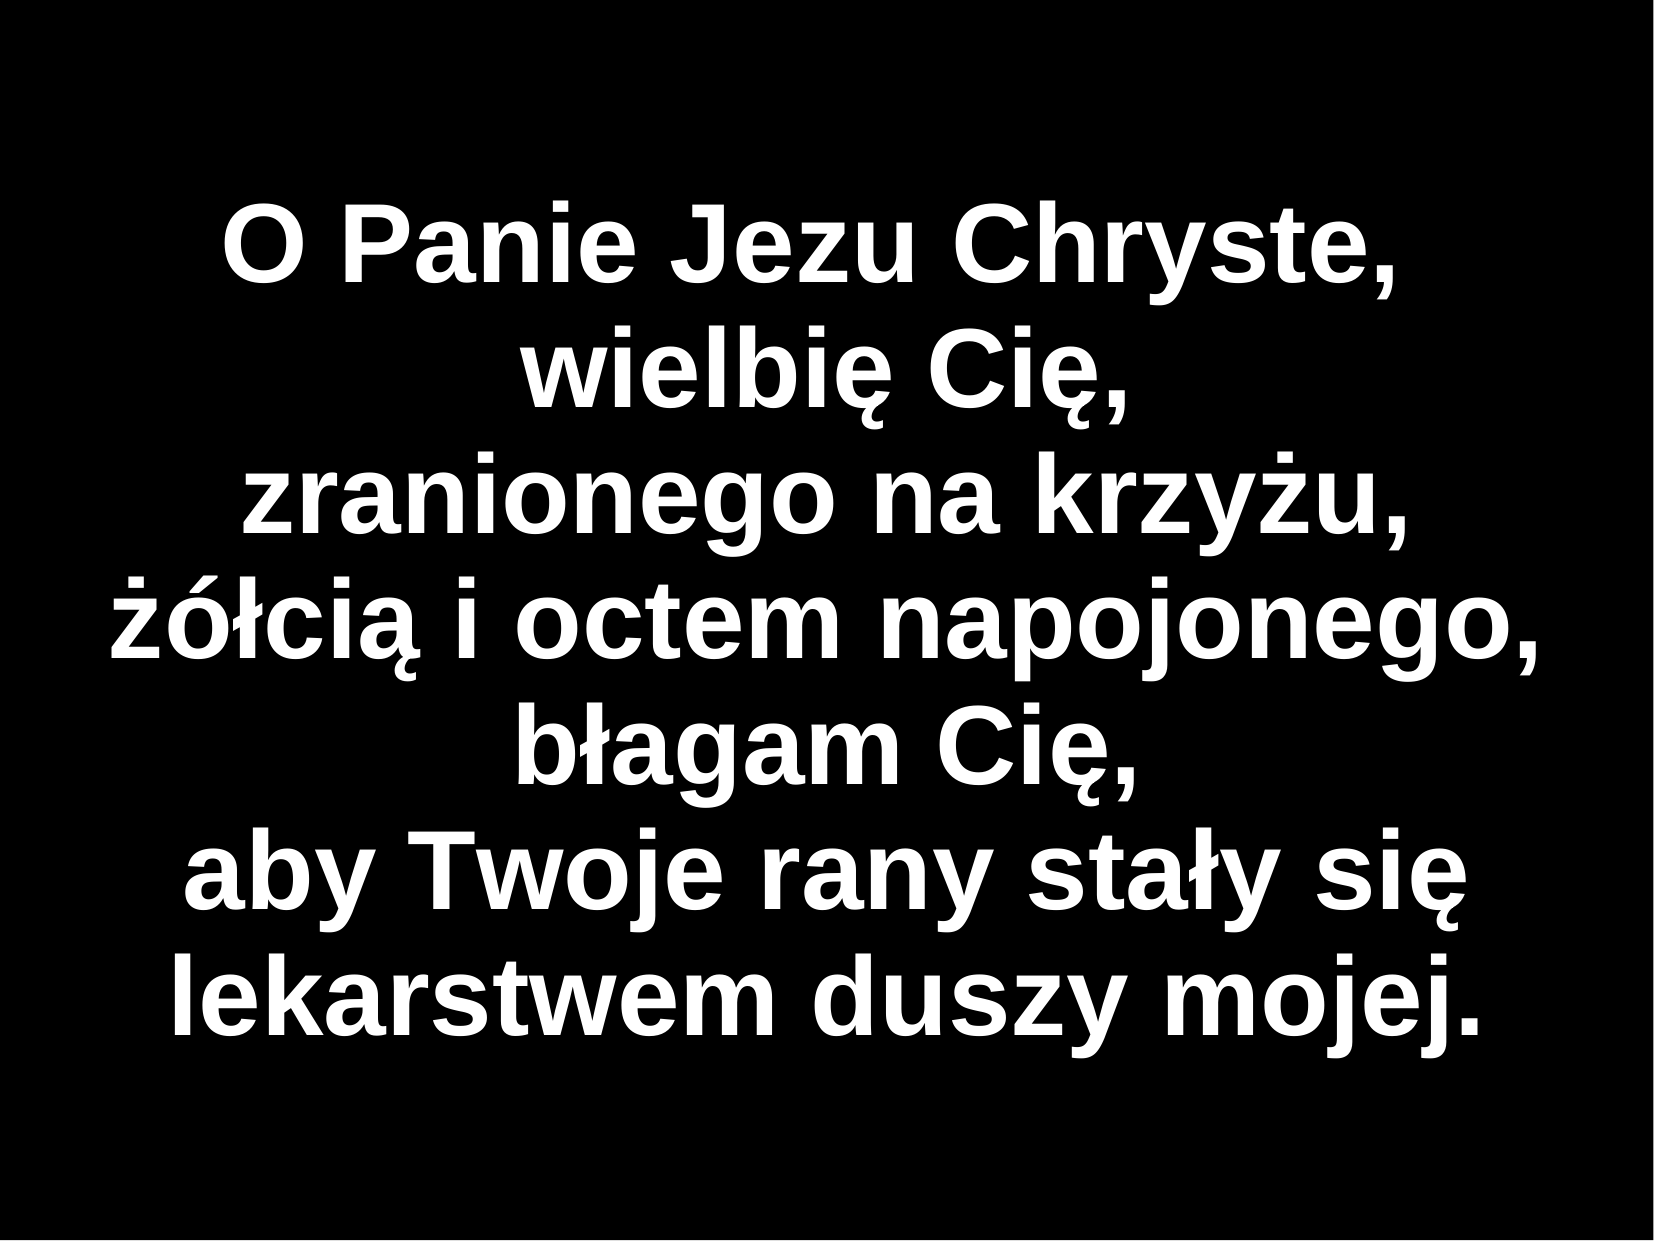

# O Panie Jezu Chryste, wielbię Cię, zranionego na krzyżu, żółcią i octem napojonego, błagam Cię, aby Twoje rany stały się lekarstwem duszy mojej.